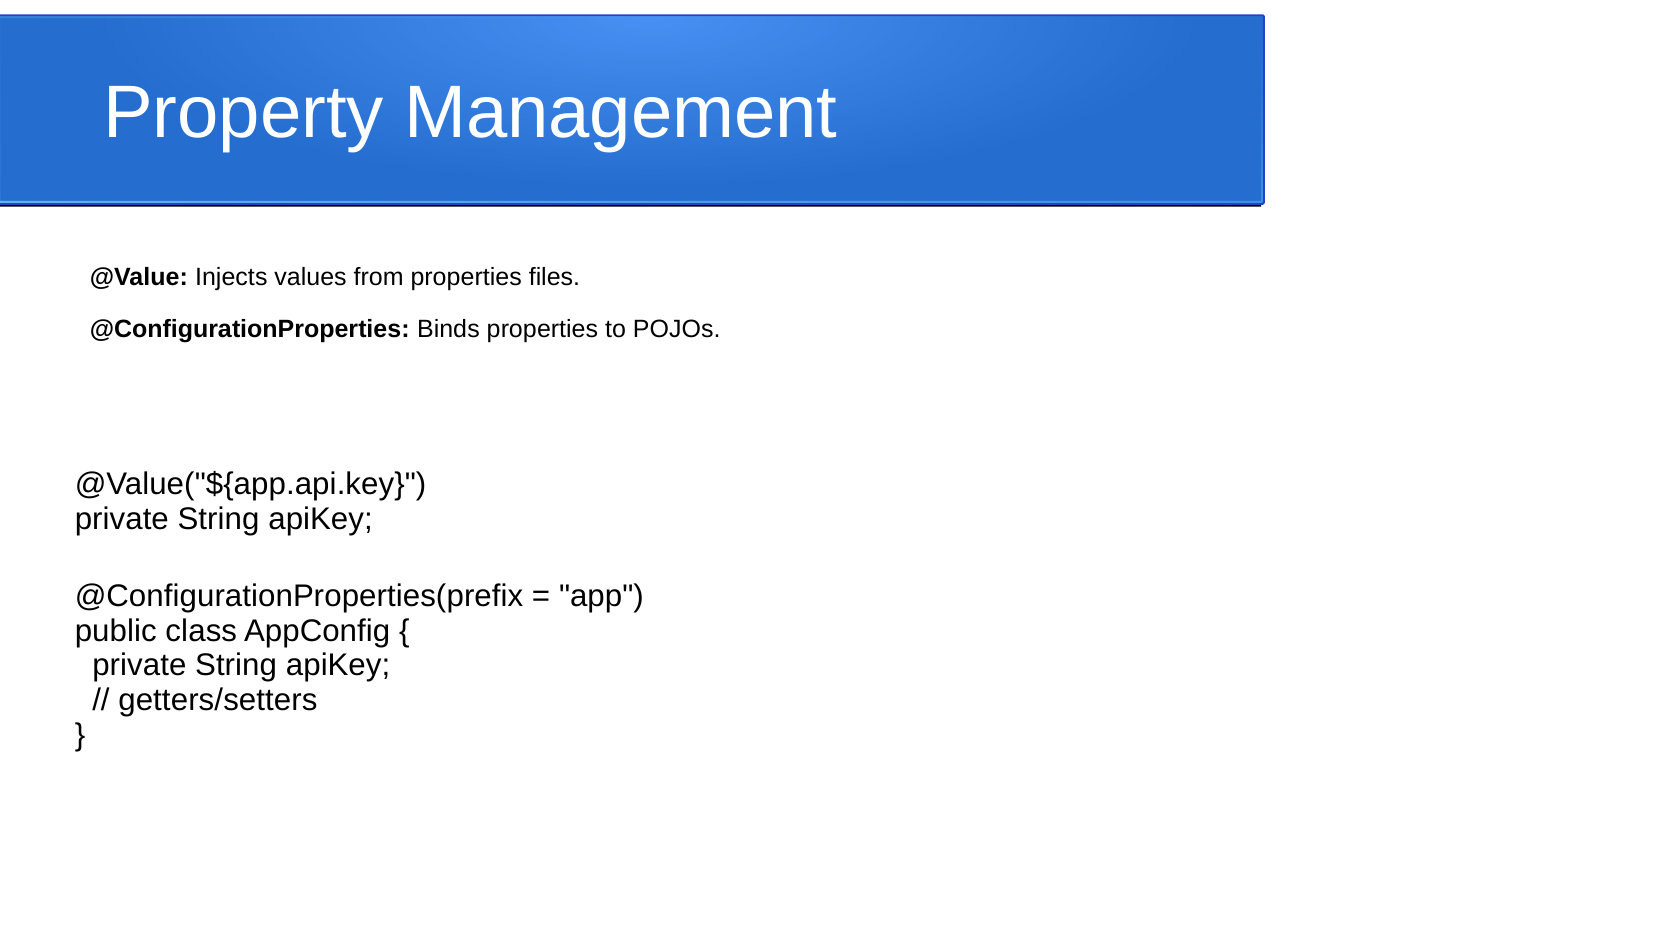

# Property Management
@Value: Injects values from properties files.
@ConfigurationProperties: Binds properties to POJOs.
@Value("${app.api.key}")
private String apiKey;
@ConfigurationProperties(prefix = "app")
public class AppConfig {
 private String apiKey;
 // getters/setters
}